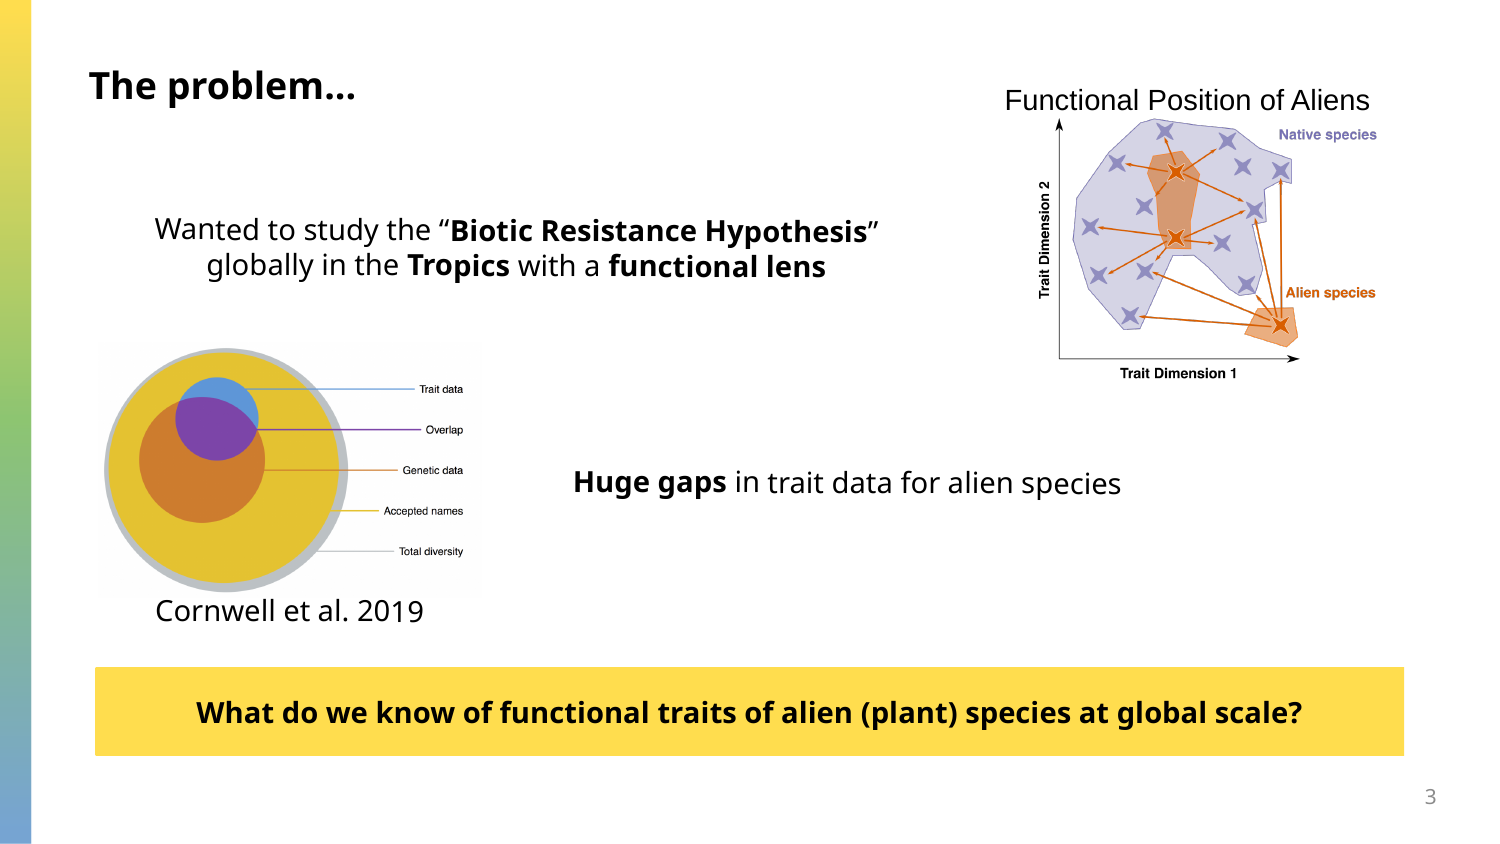

The problem...
Functional Position of Aliens
Wanted to study the “Biotic Resistance Hypothesis” globally in the Tropics with a functional lens
Huge gaps in trait data for alien species
Cornwell et al. 2019
What do we know of functional traits of alien (plant) species at global scale?